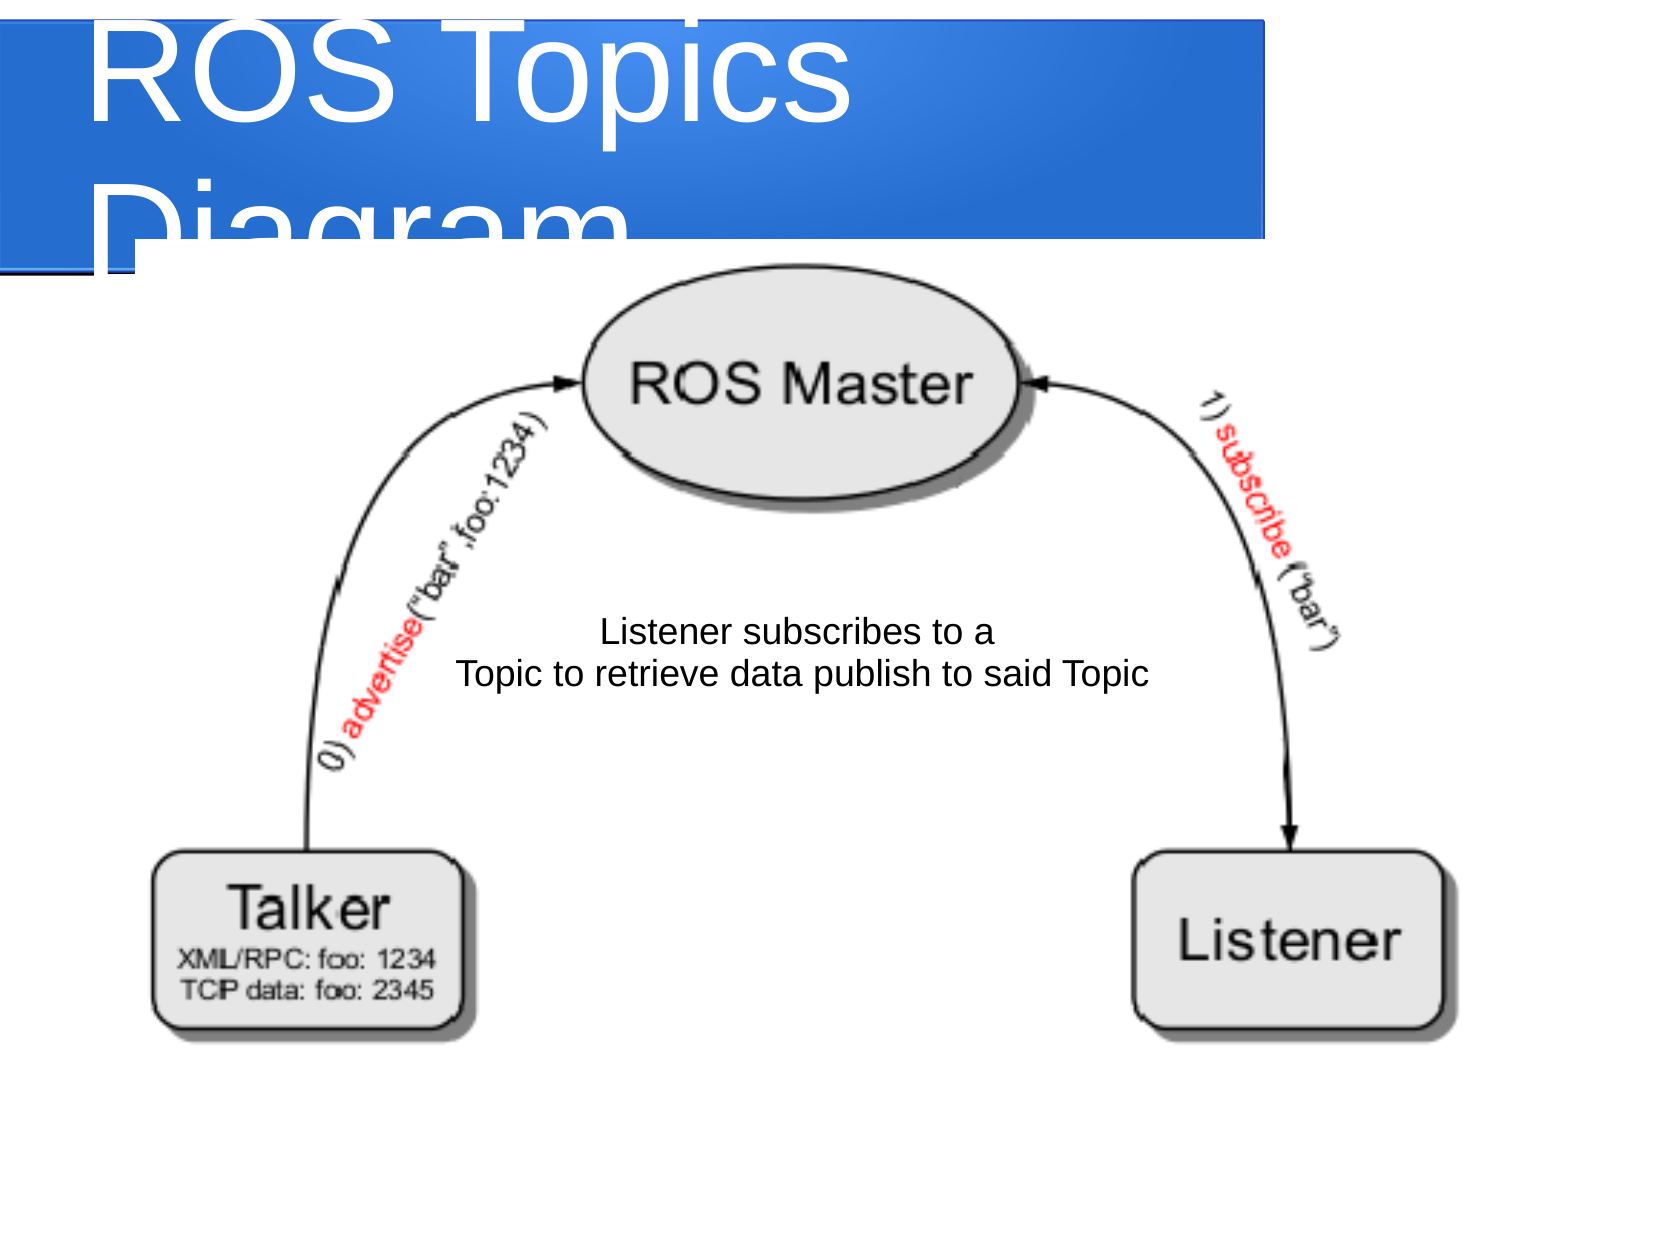

# ROS Topics Diagram
Listener subscribes to a
Topic to retrieve data publish to said Topic